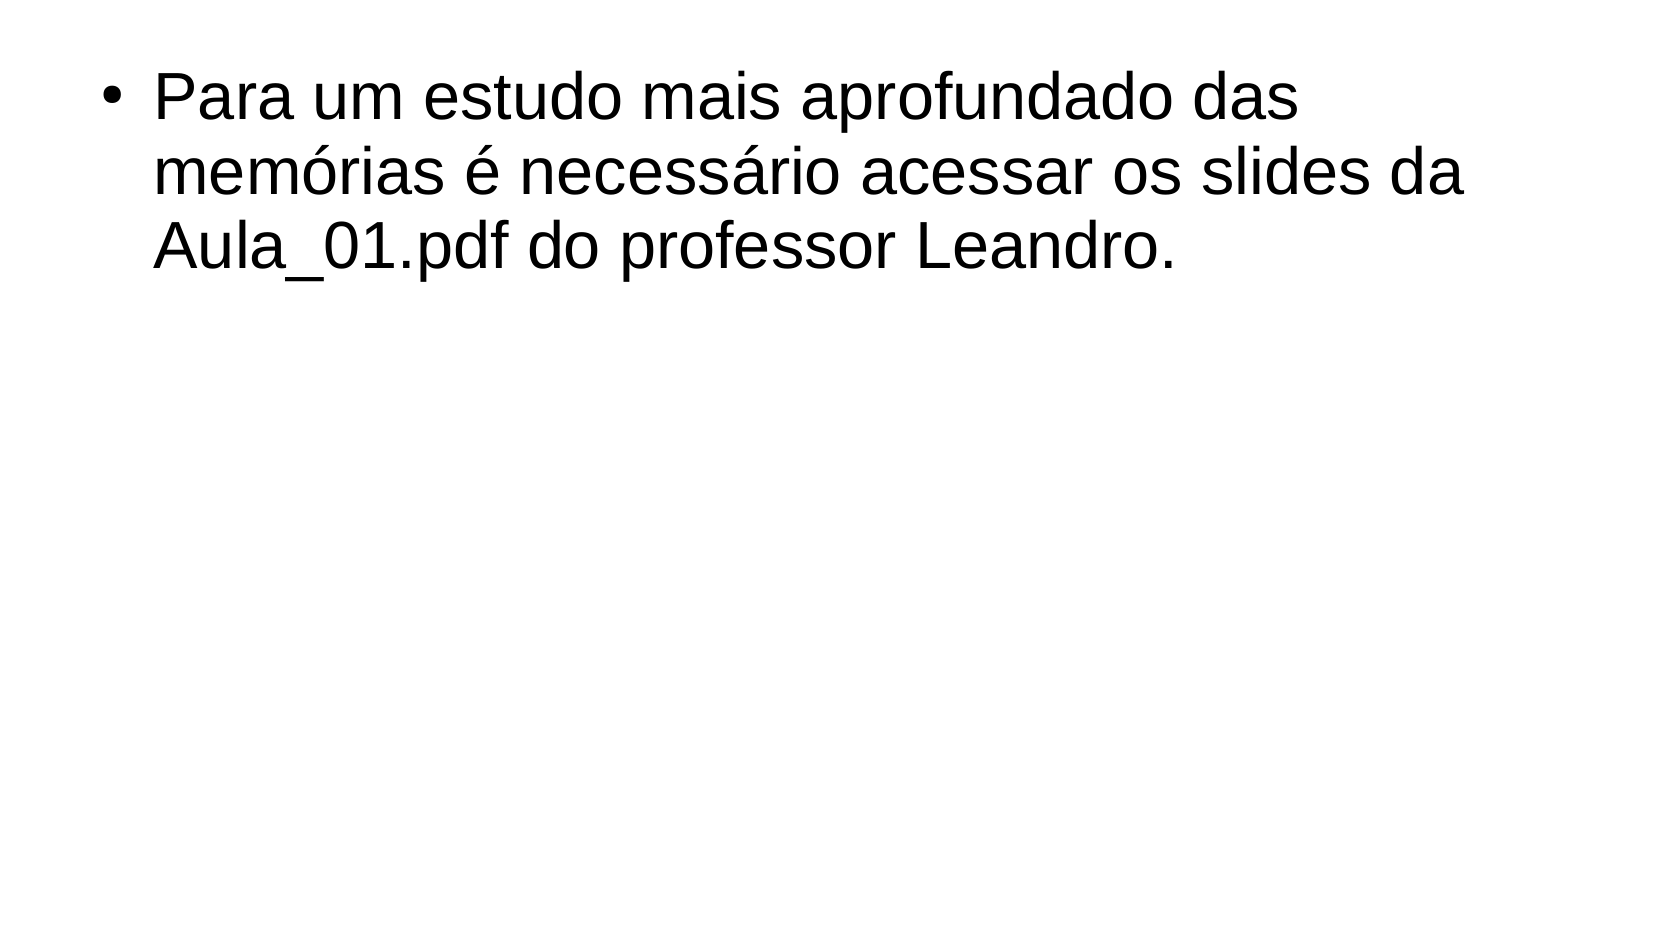

# Para um estudo mais aprofundado das memórias é necessário acessar os slides da Aula_01.pdf do professor Leandro.